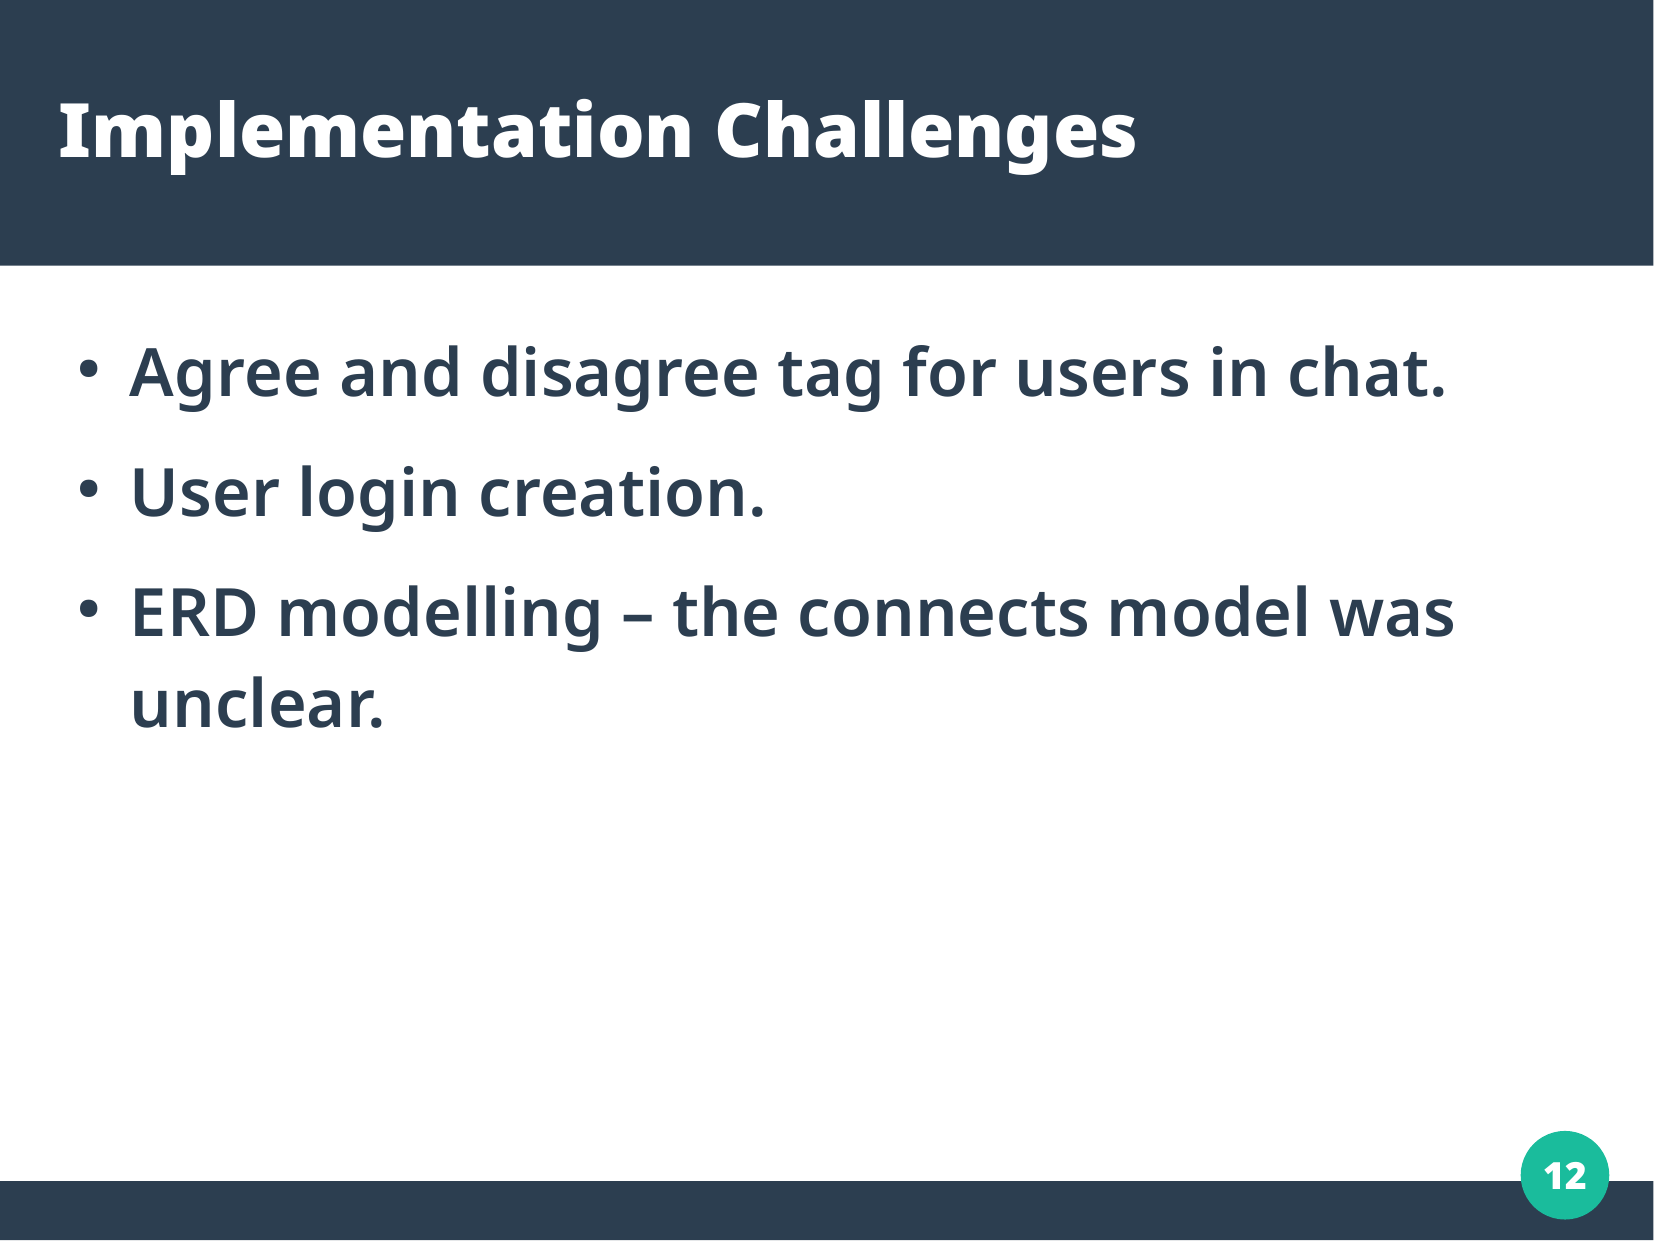

# Implementation Challenges
Agree and disagree tag for users in chat.
User login creation.
ERD modelling – the connects model was unclear.
12